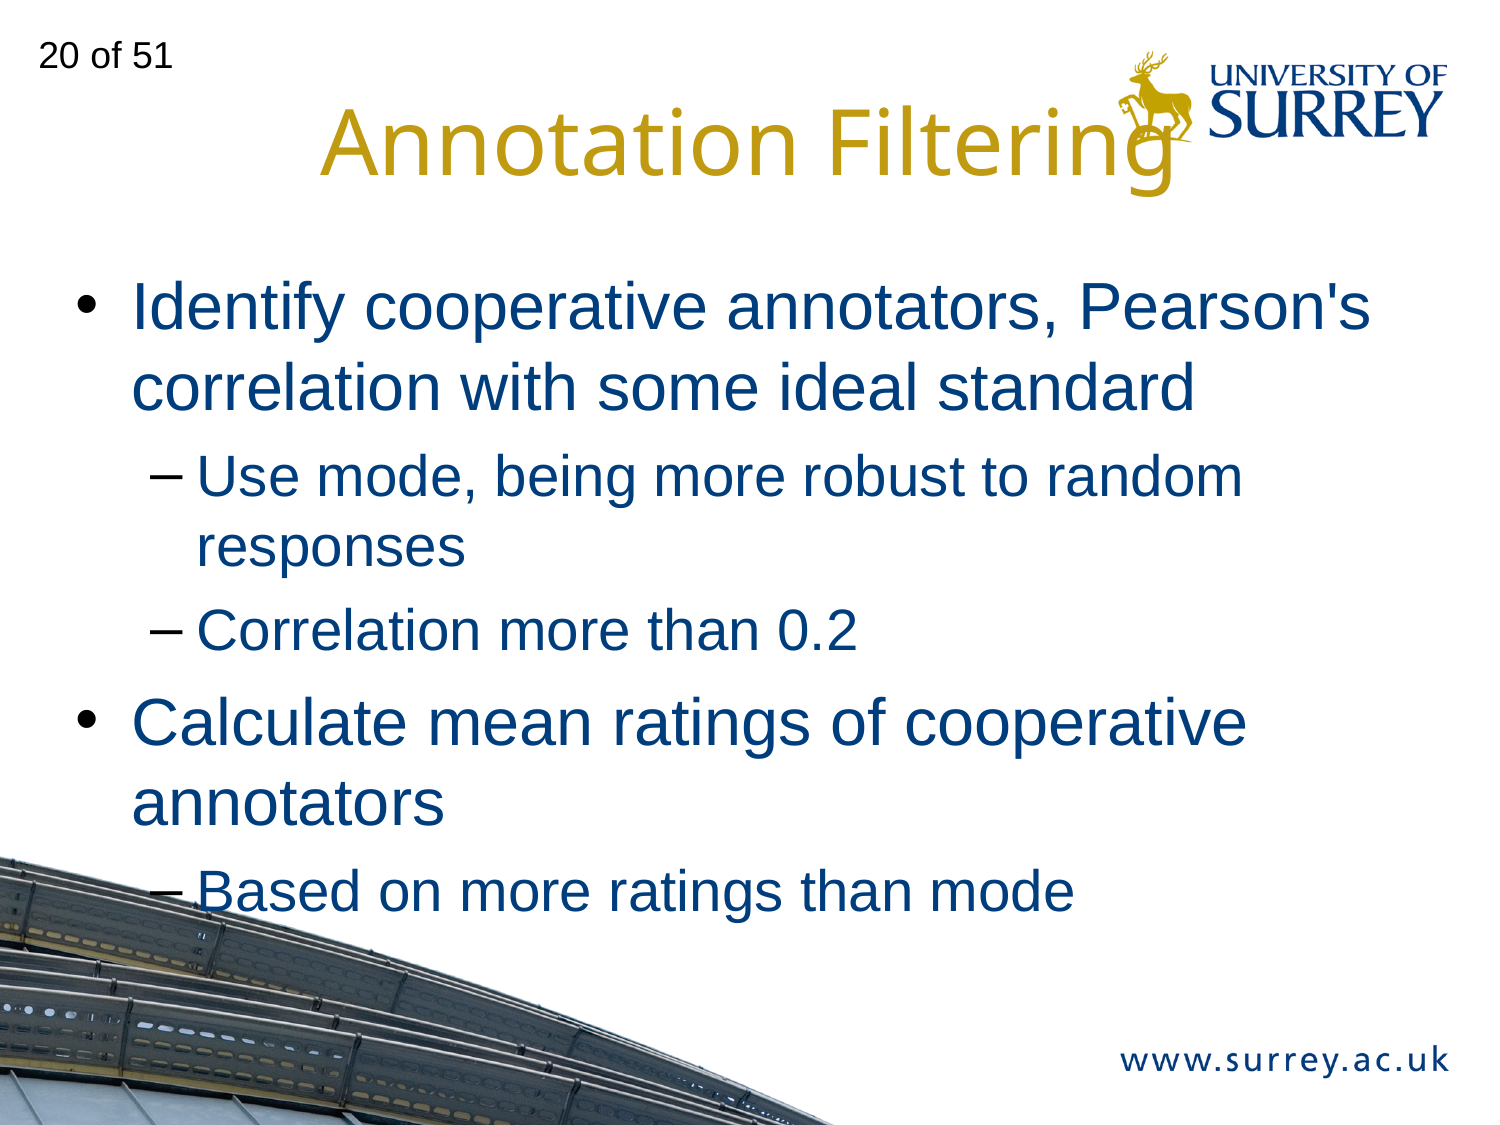

# Annotation Filtering
Identify cooperative annotators, Pearson's correlation with some ideal standard
Use mode, being more robust to random responses
Correlation more than 0.2
Calculate mean ratings of cooperative annotators
Based on more ratings than mode